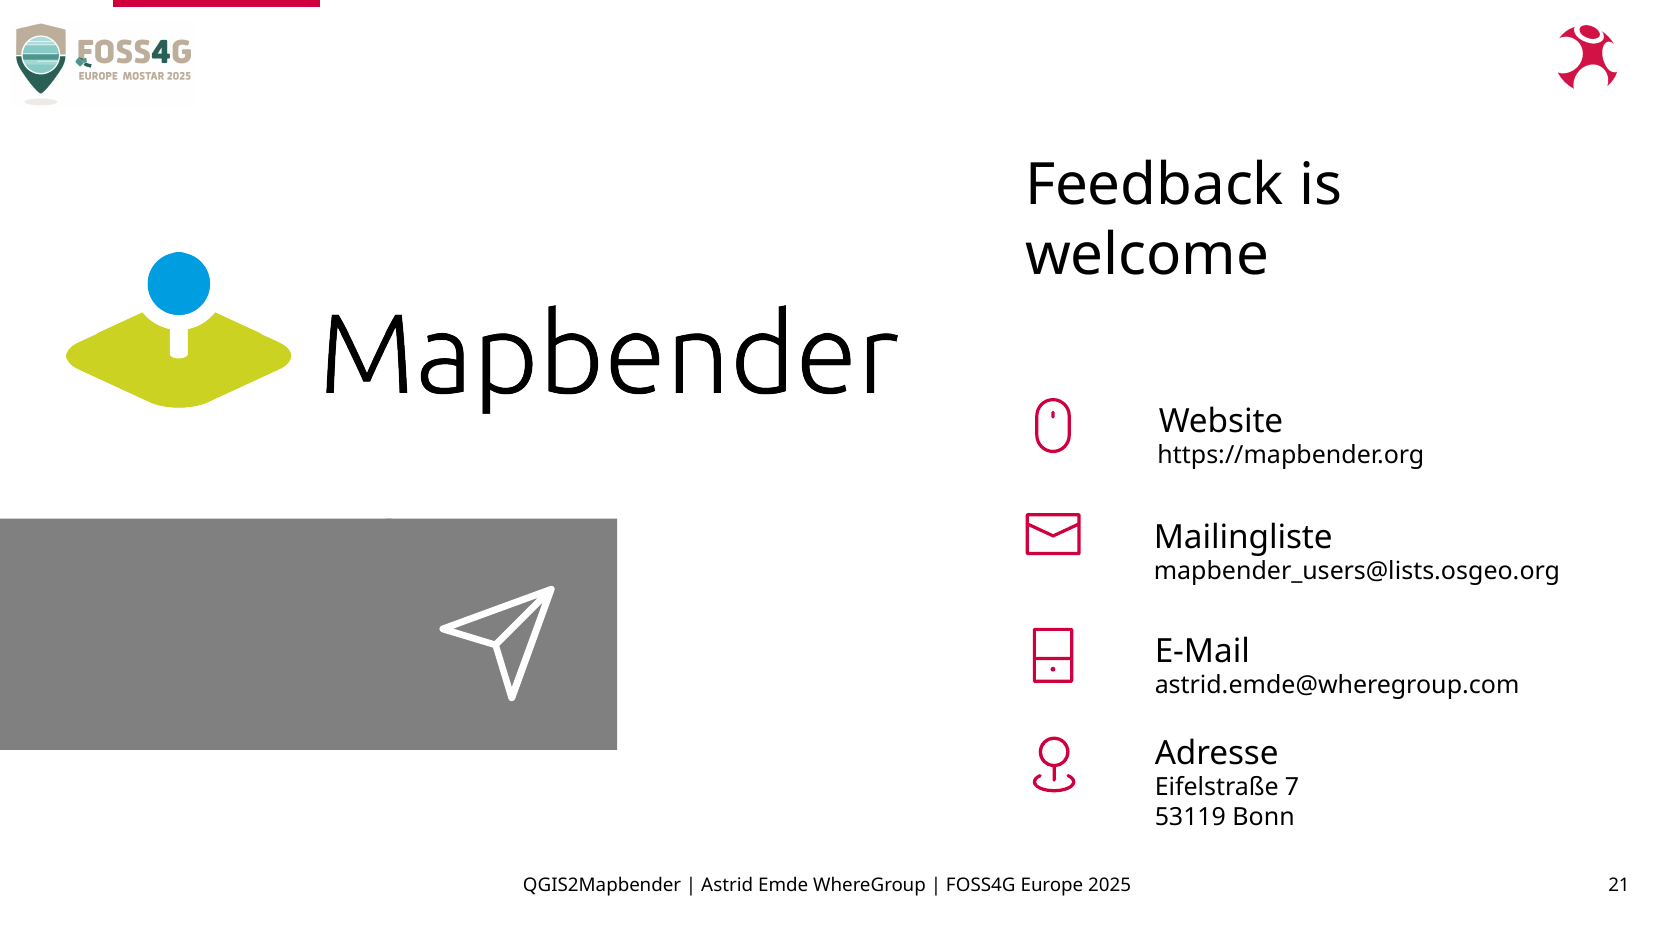

Feedback is welcome
Website
https://mapbender.org
Mailingliste
mapbender_users@lists.osgeo.org
E-Mail
astrid.emde@wheregroup.com
Adresse
Eifelstraße 7
53119 Bonn
QGIS2Mapbender | Astrid Emde WhereGroup | FOSS4G Europe 2025
21